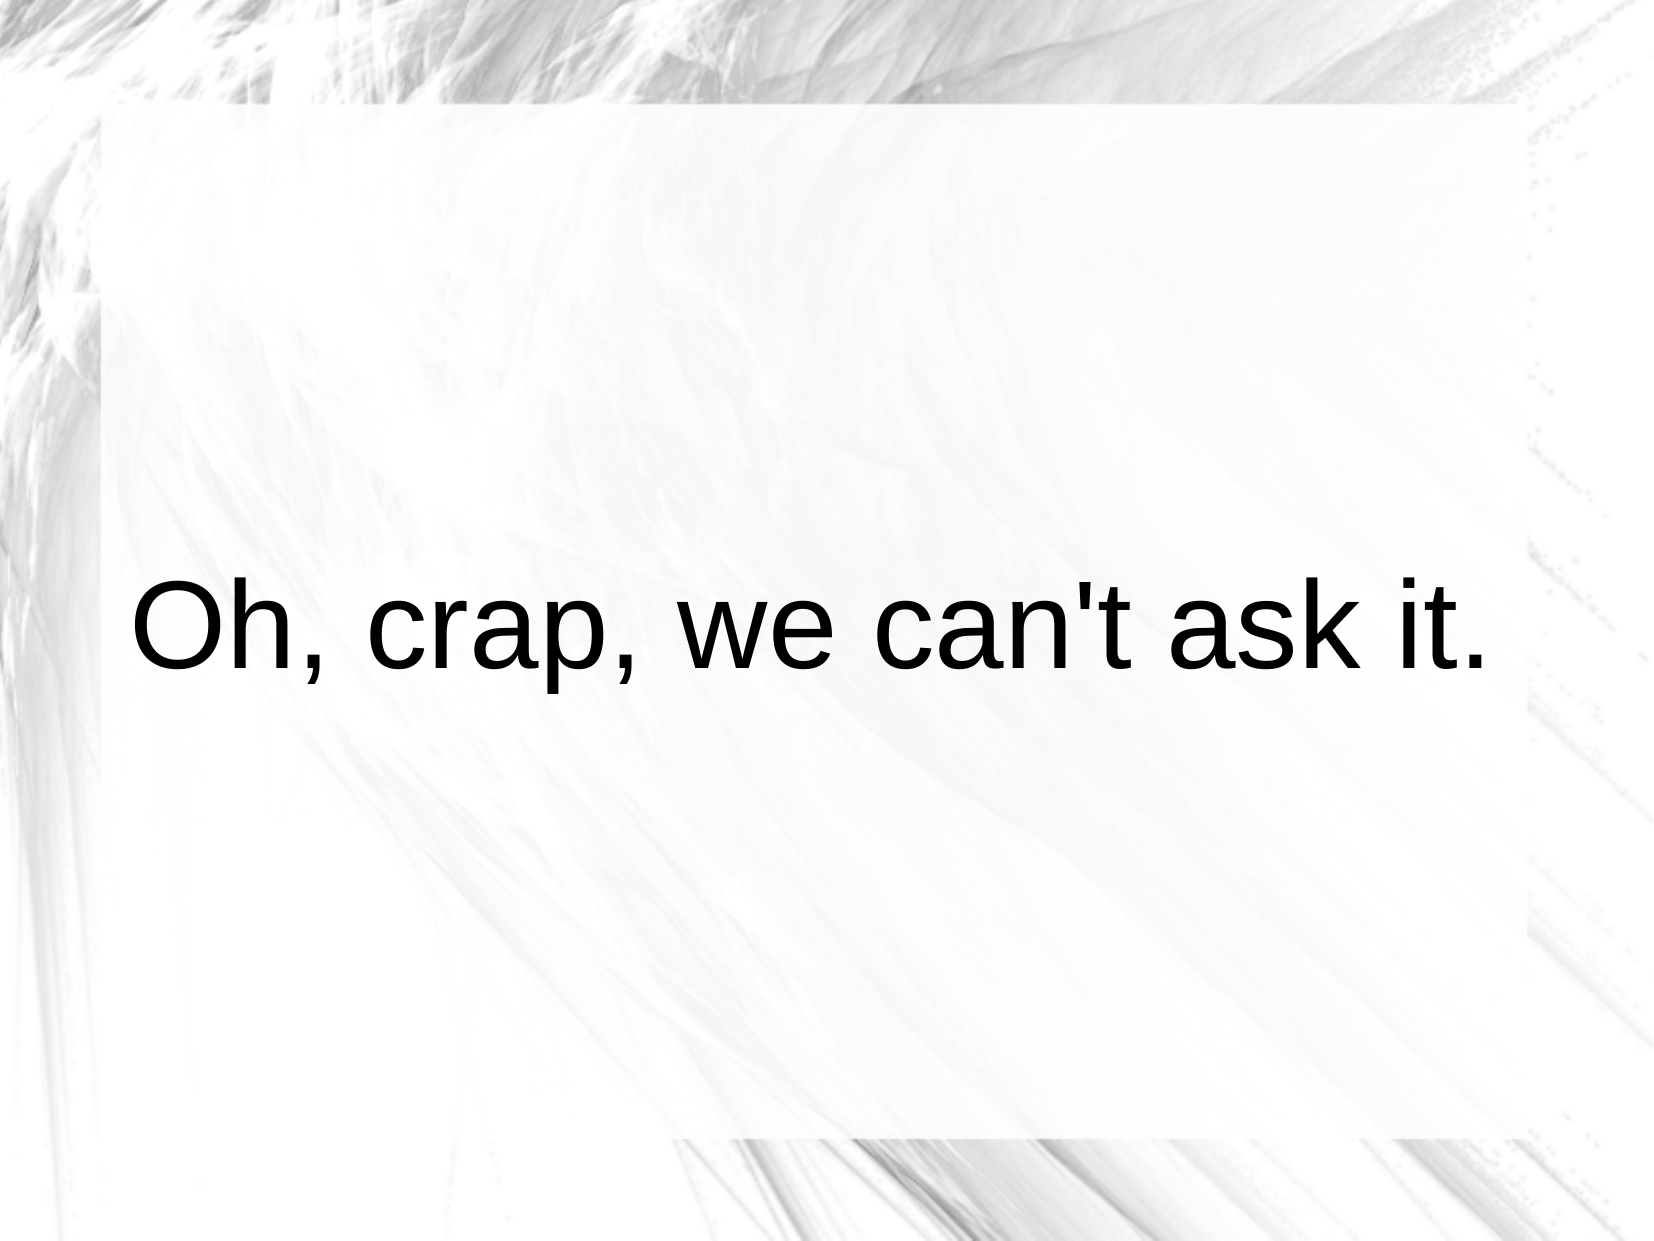

# Oh, crap, we can't ask it.